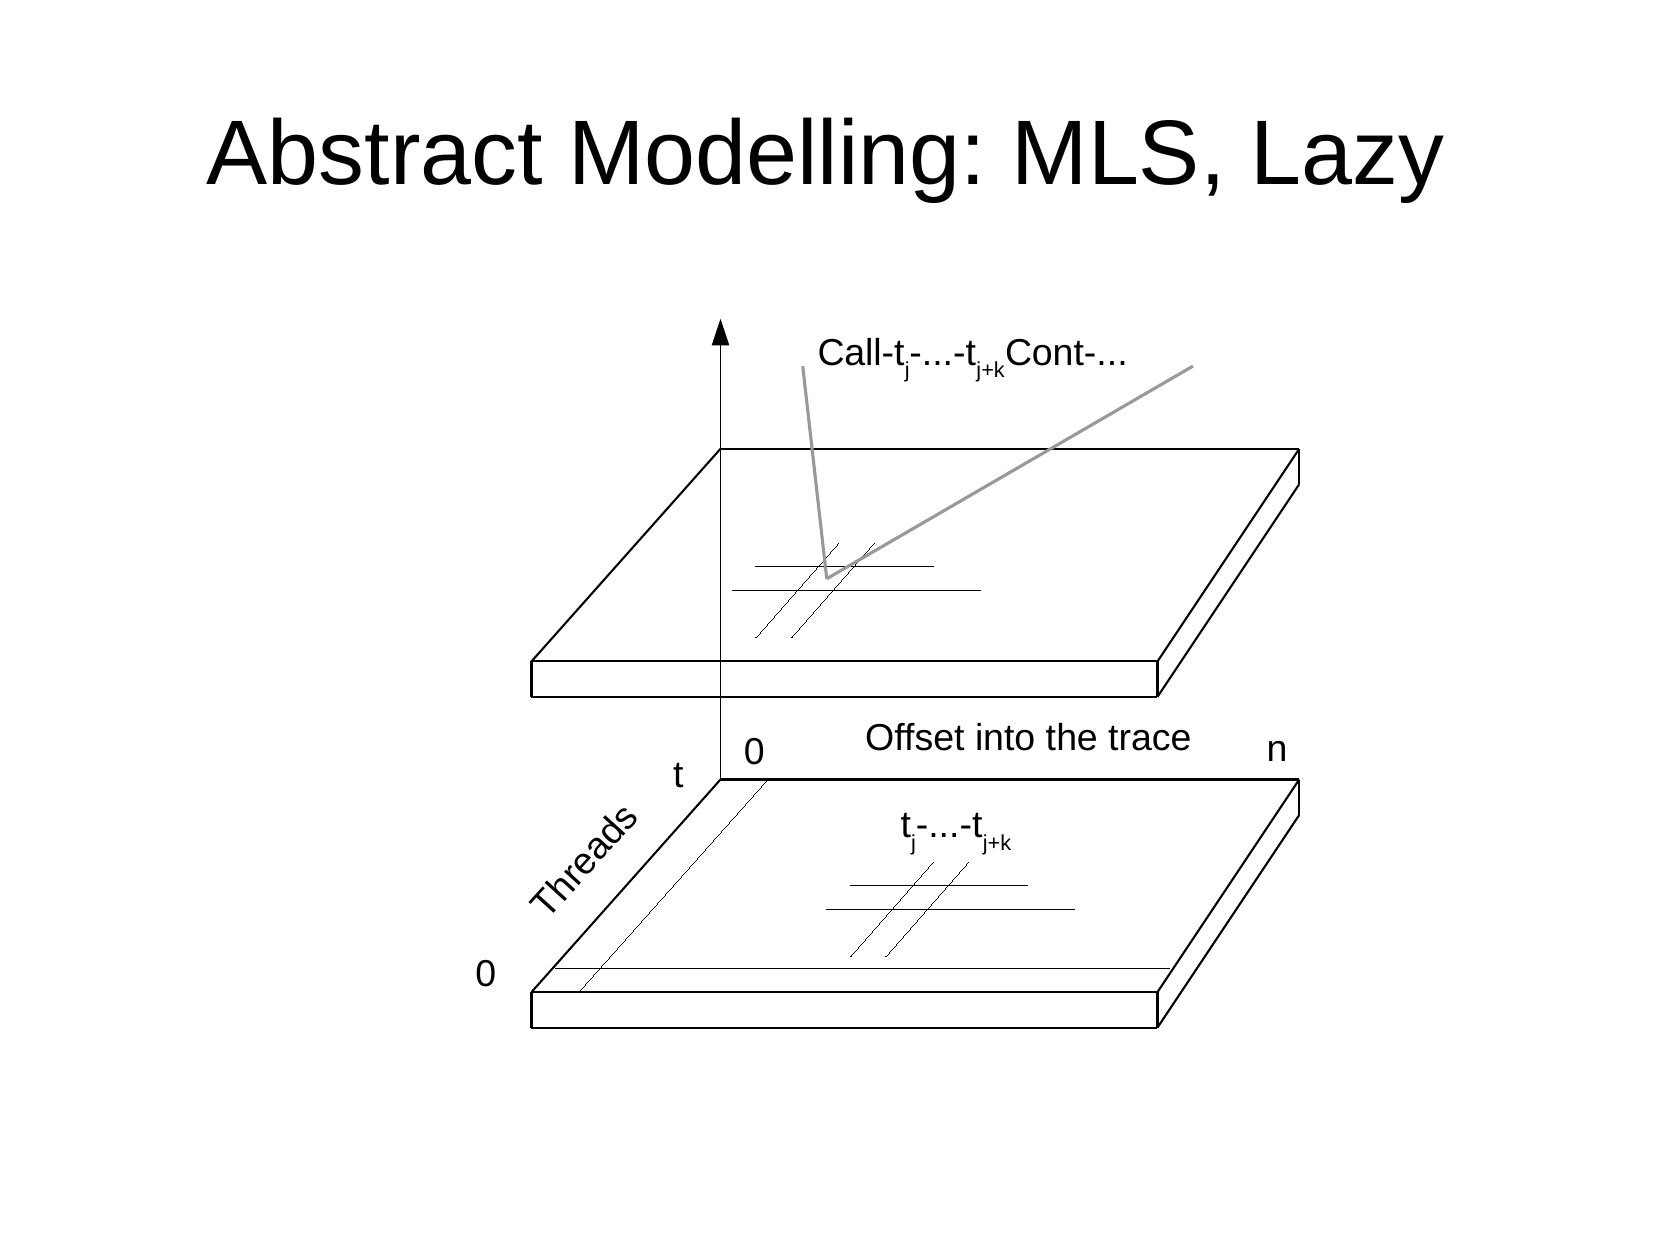

# Abstract Modelling: MLS, Lazy
Call-tj-...-tj+kCont-...
Offset into the trace
n
0
t
tj-...-tj+k
Threads
0